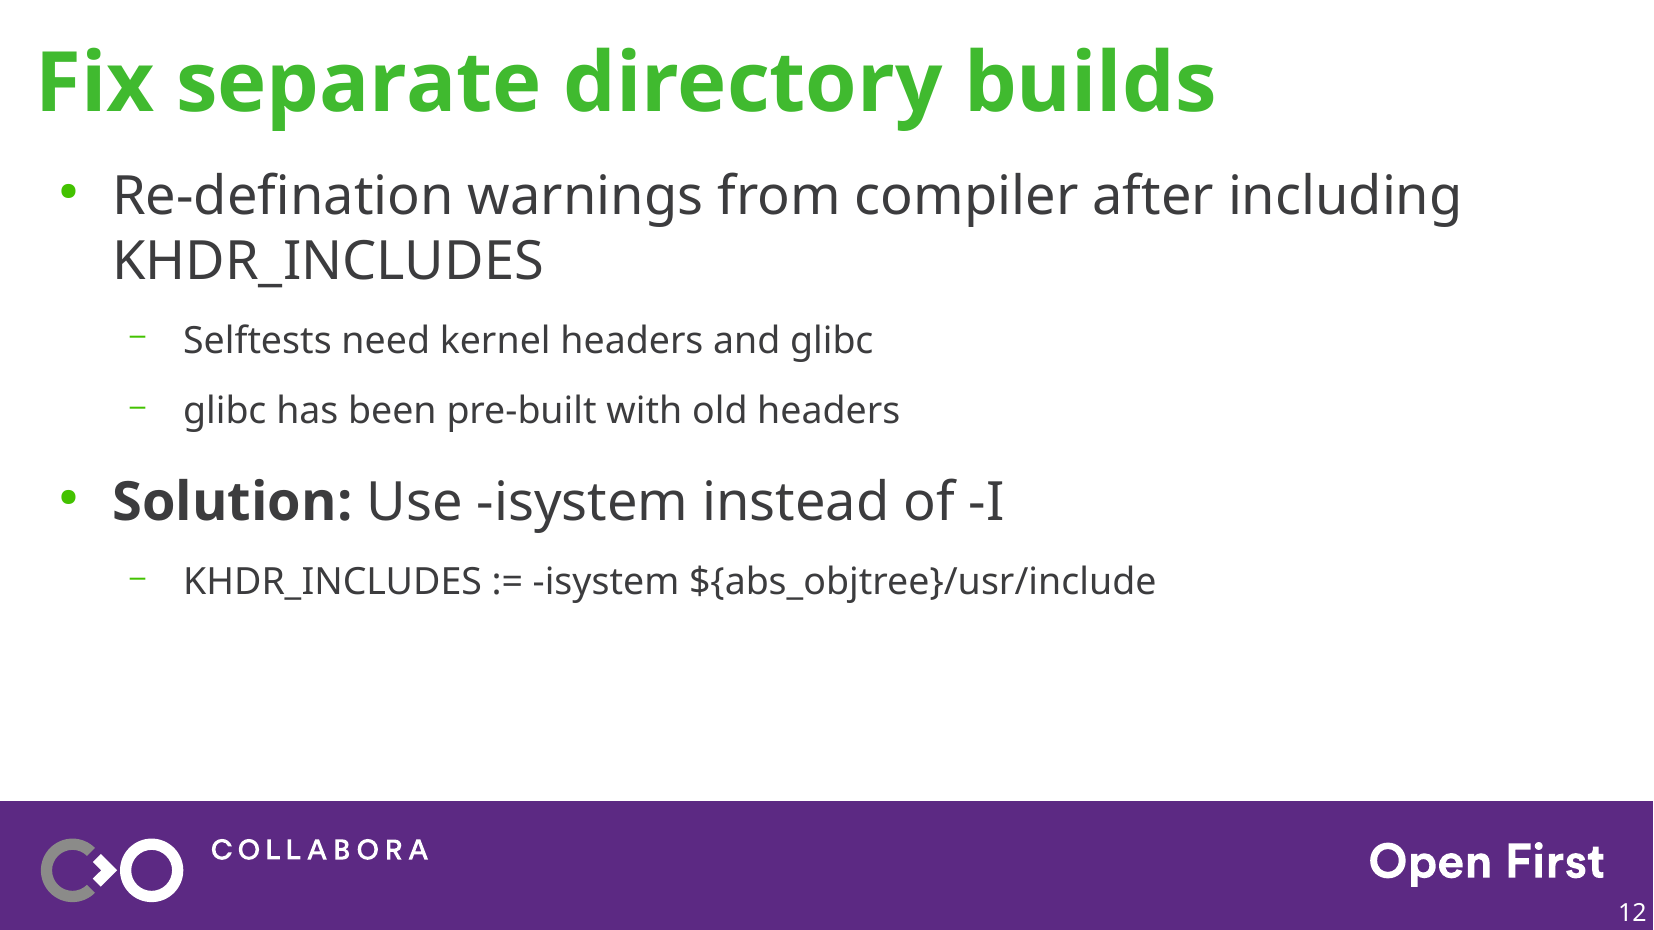

# Fix separate directory builds
Re-defination warnings from compiler after including KHDR_INCLUDES
Selftests need kernel headers and glibc
glibc has been pre-built with old headers
Solution: Use -isystem instead of -I
KHDR_INCLUDES := -isystem ${abs_objtree}/usr/include